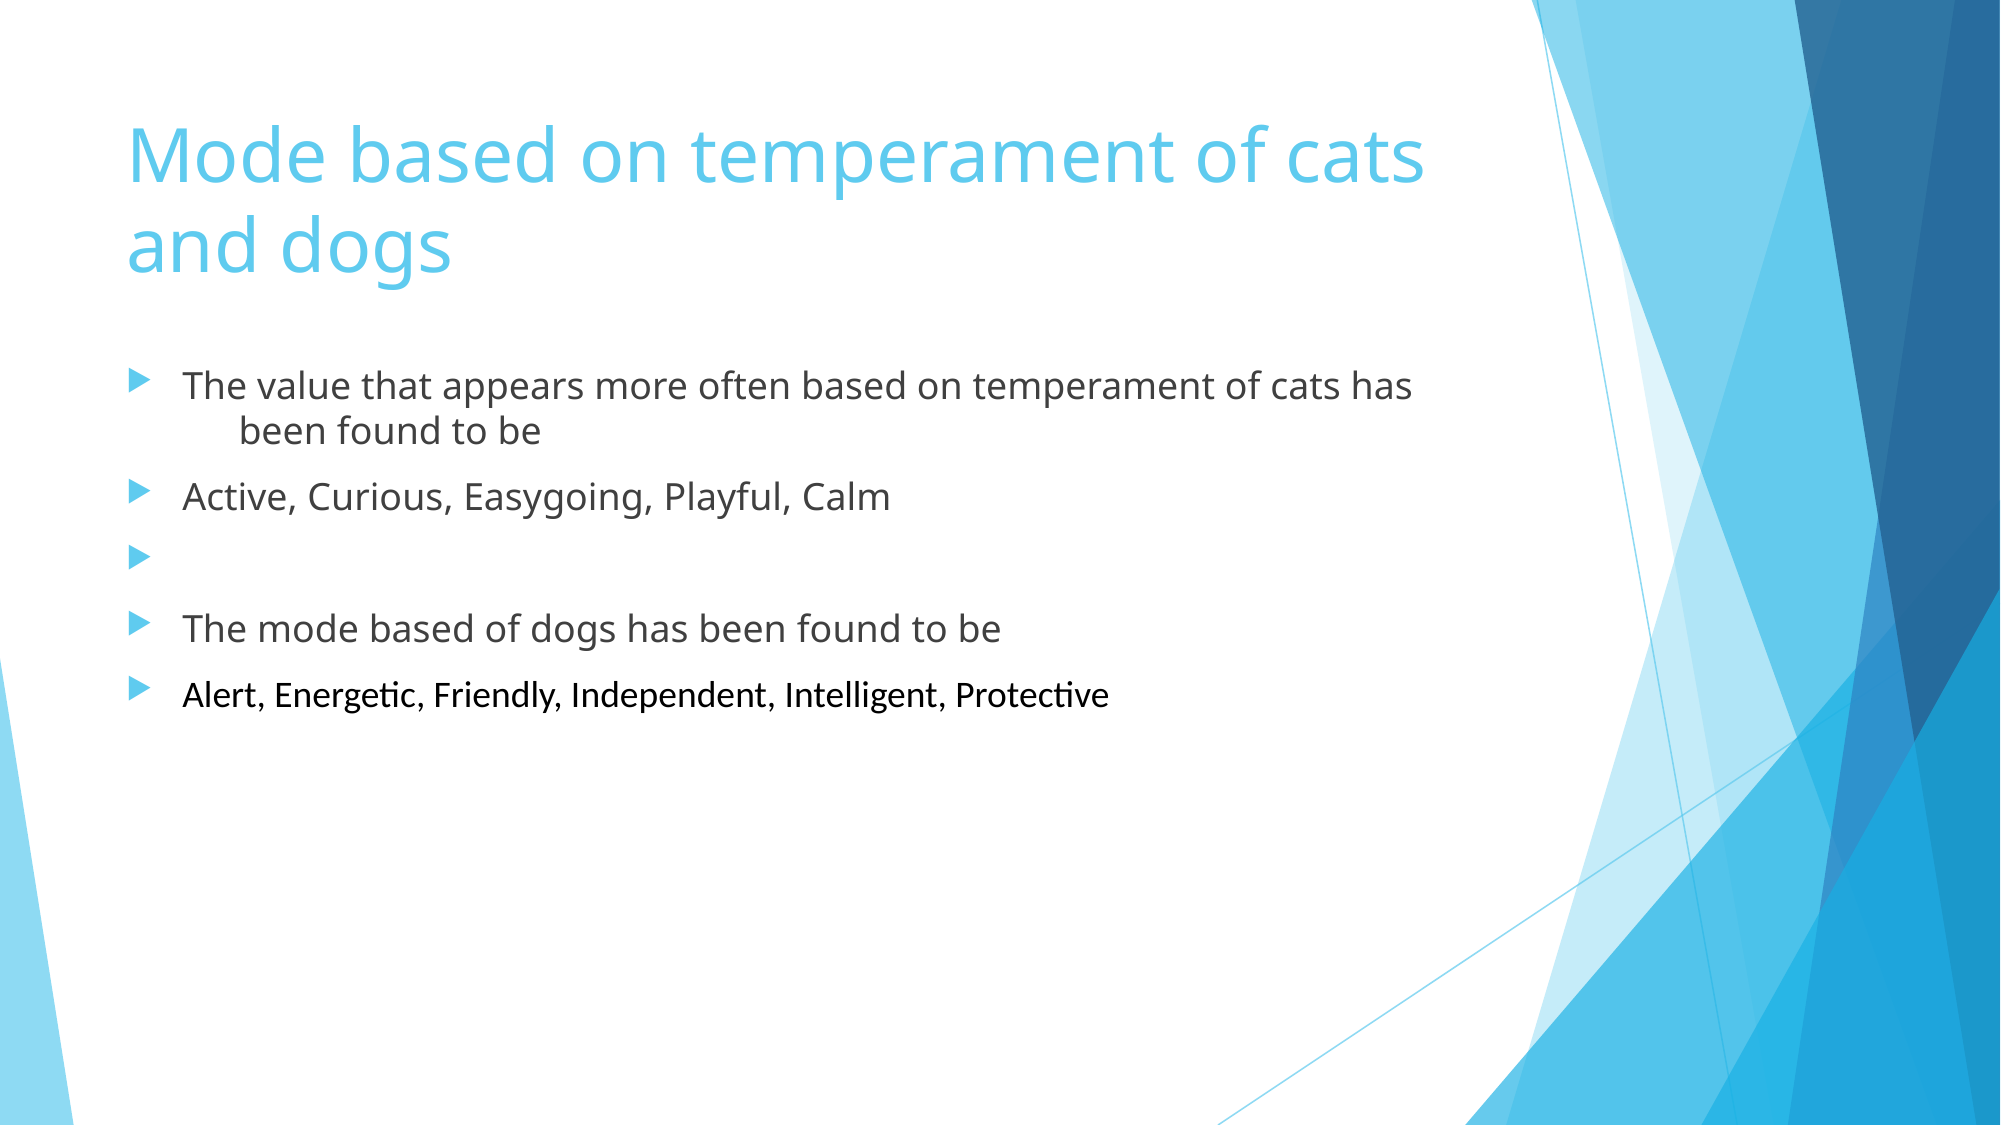

# Mode based on temperament of cats and dogs
The value that appears more often based on temperament of cats has been found to be
Active, Curious, Easygoing, Playful, Calm
The mode based of dogs has been found to be
Alert, Energetic, Friendly, Independent, Intelligent, Protective